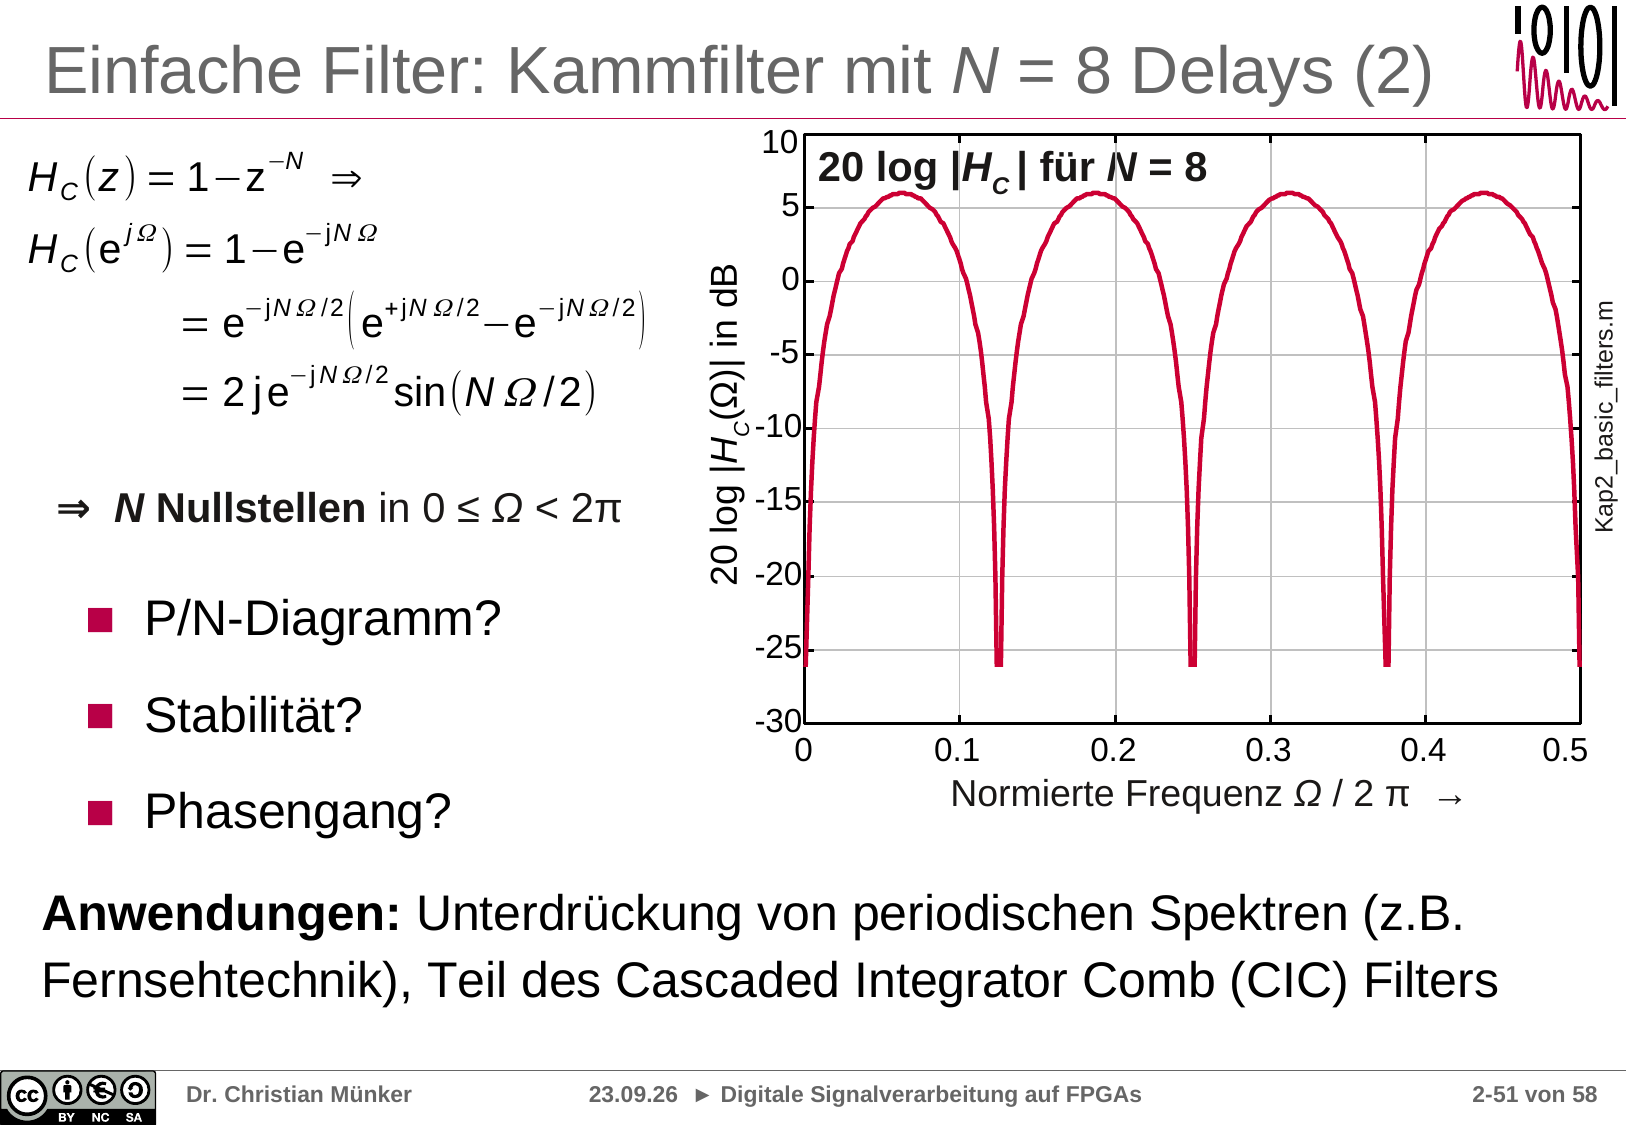

# Einfache Filter: Kammfilter mit N = 8 Delays (2)
10
5
0
-5
Kap2_basic_filters.m
20 log |HC(Ω)| in dB
-10
-15
-20
-25
-30
0
0.1
0.2
0.3
0.4
0.5
Normierte Frequenz Ω / 2 π →
20 log |HC | für N = 8
⇒ N Nullstellen in 0 ≤ Ω < 2π
P/N-Diagramm?
Stabilität?
Phasengang?
Anwendungen: Unterdrückung von periodischen Spektren (z.B. Fernsehtechnik), Teil des Cascaded Integrator Comb (CIC) Filters